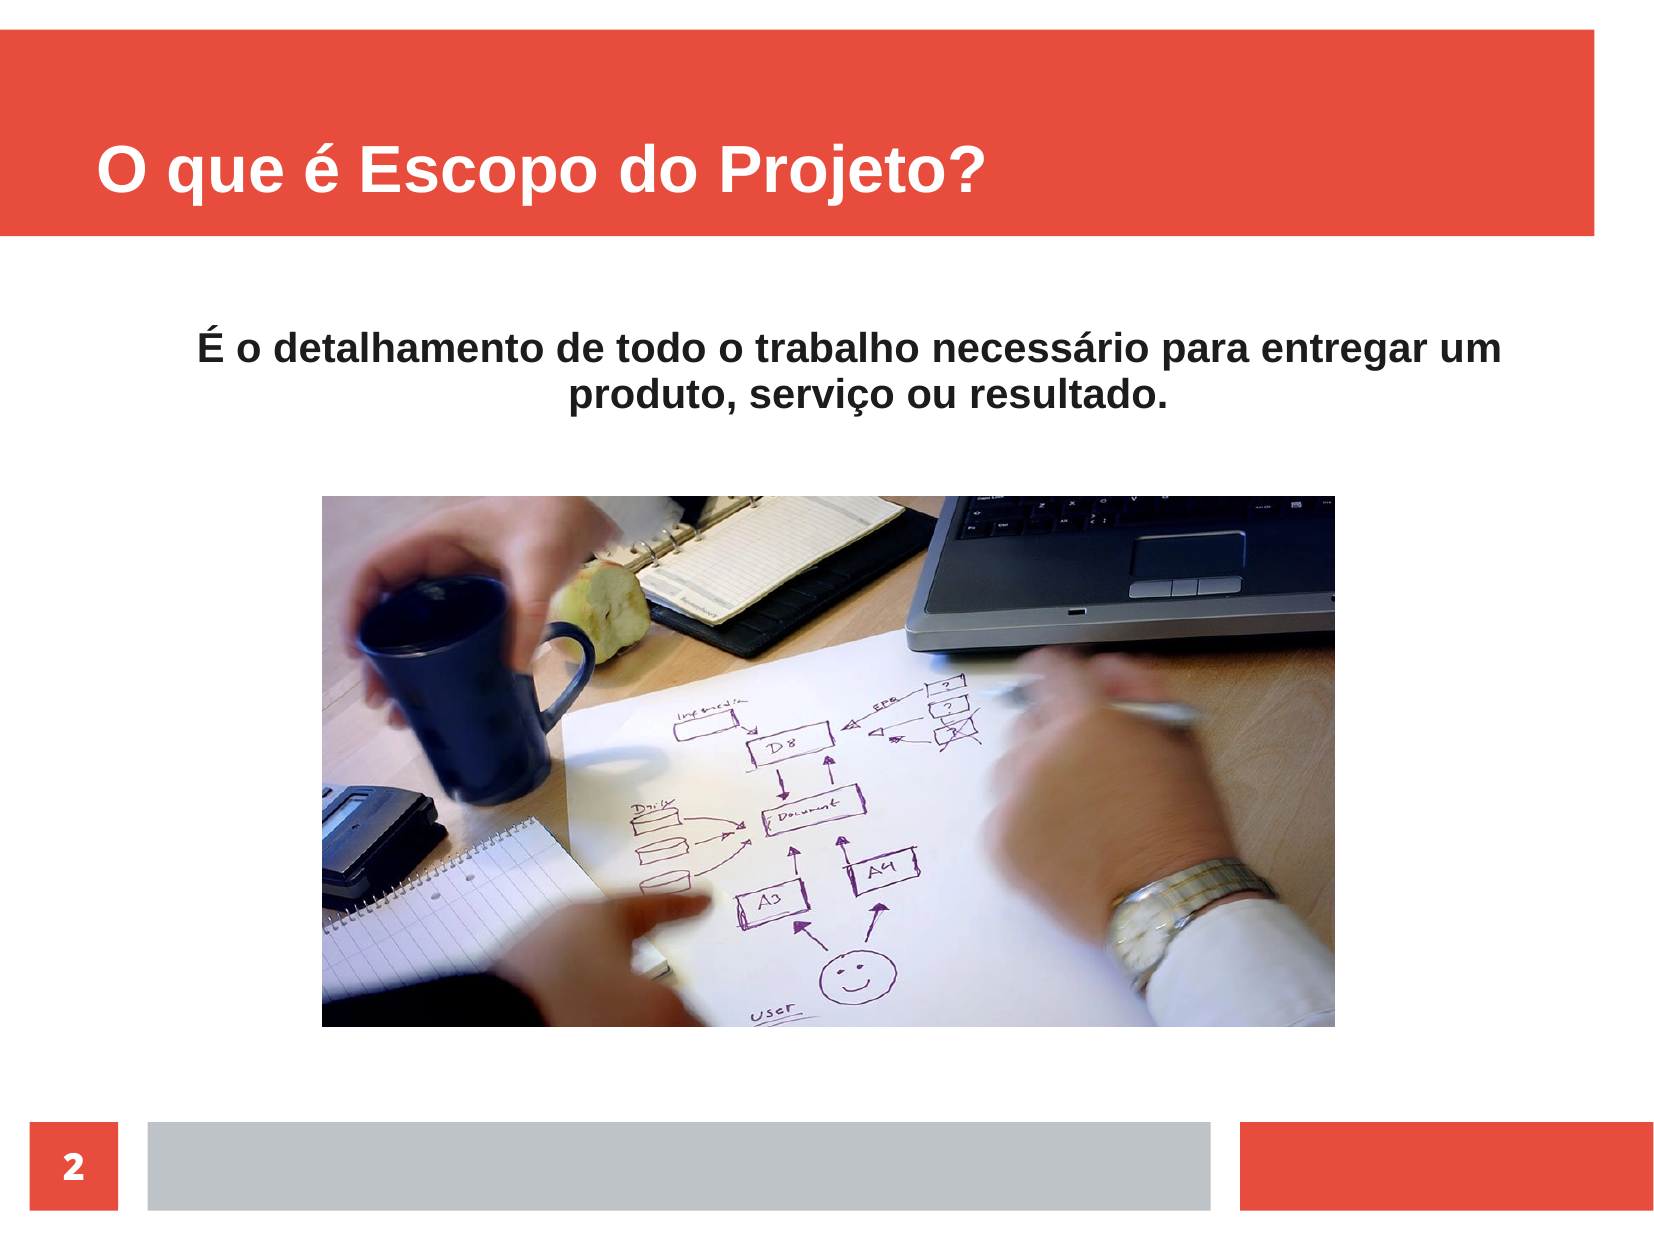

# O que é Escopo do Projeto?
É o detalhamento de todo o trabalho necessário para entregar um produto, serviço ou resultado.
2